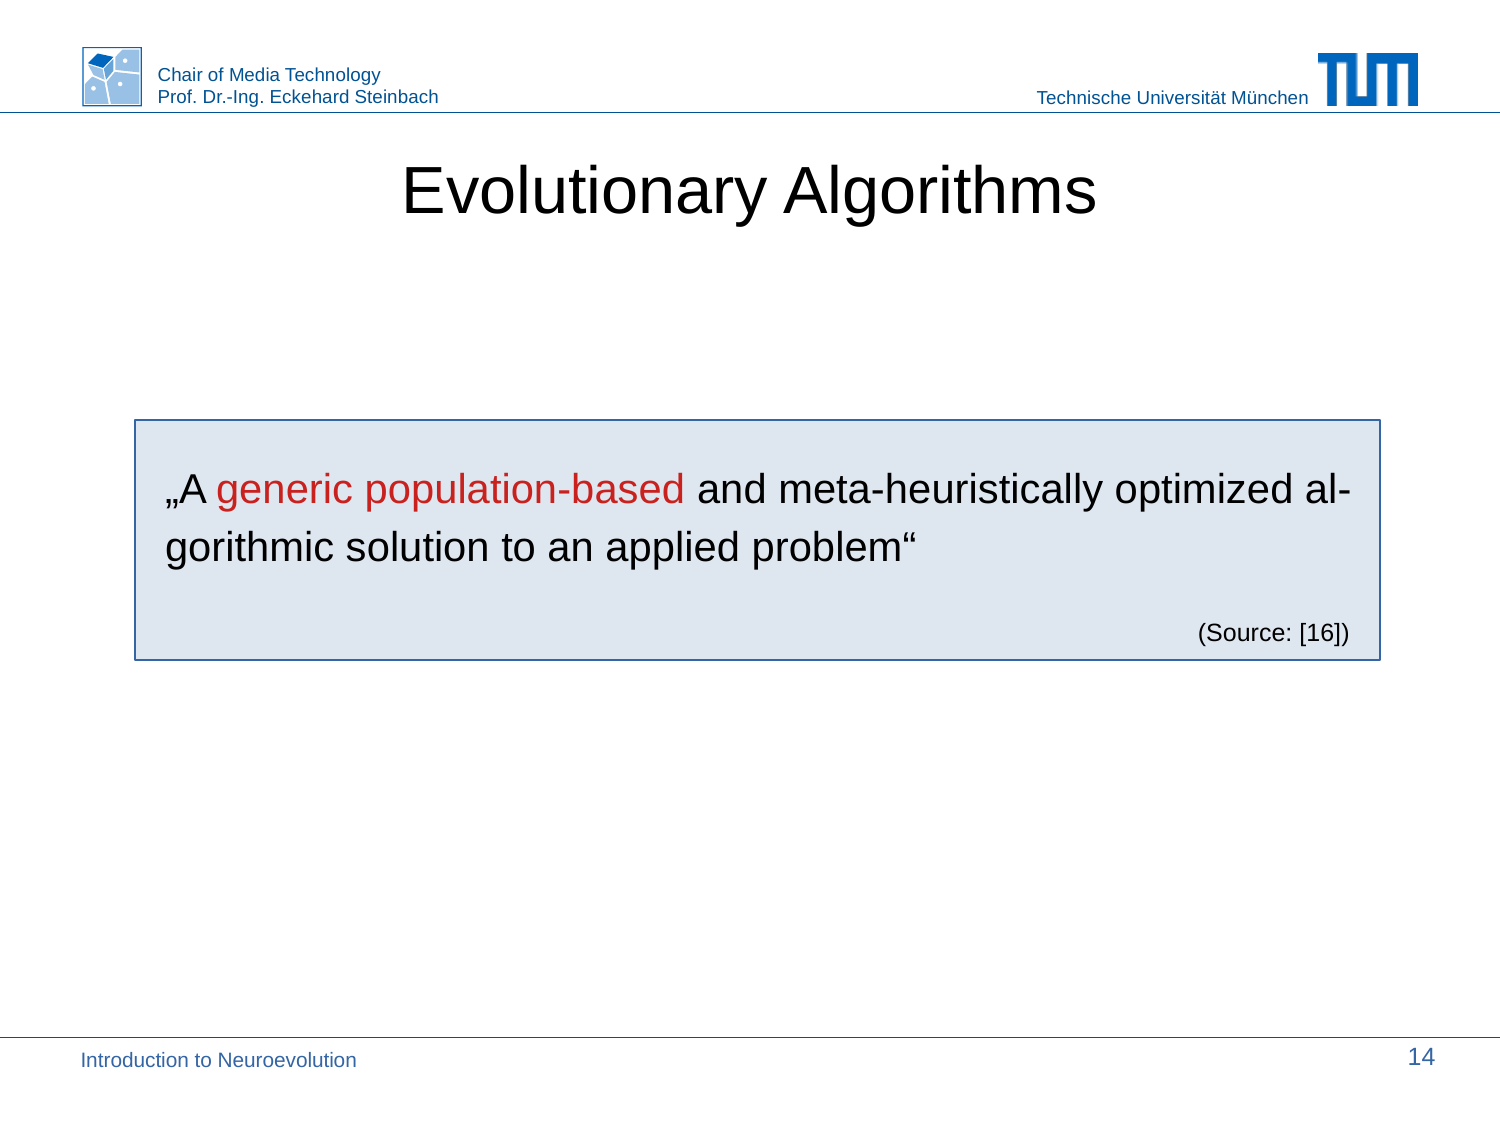

# Evolutionary Algorithms
 „A generic population-based and meta-heuristically optimized al-
 gorithmic solution to an applied problem“
 (Source: [16])
Introduction to Neuroevolution